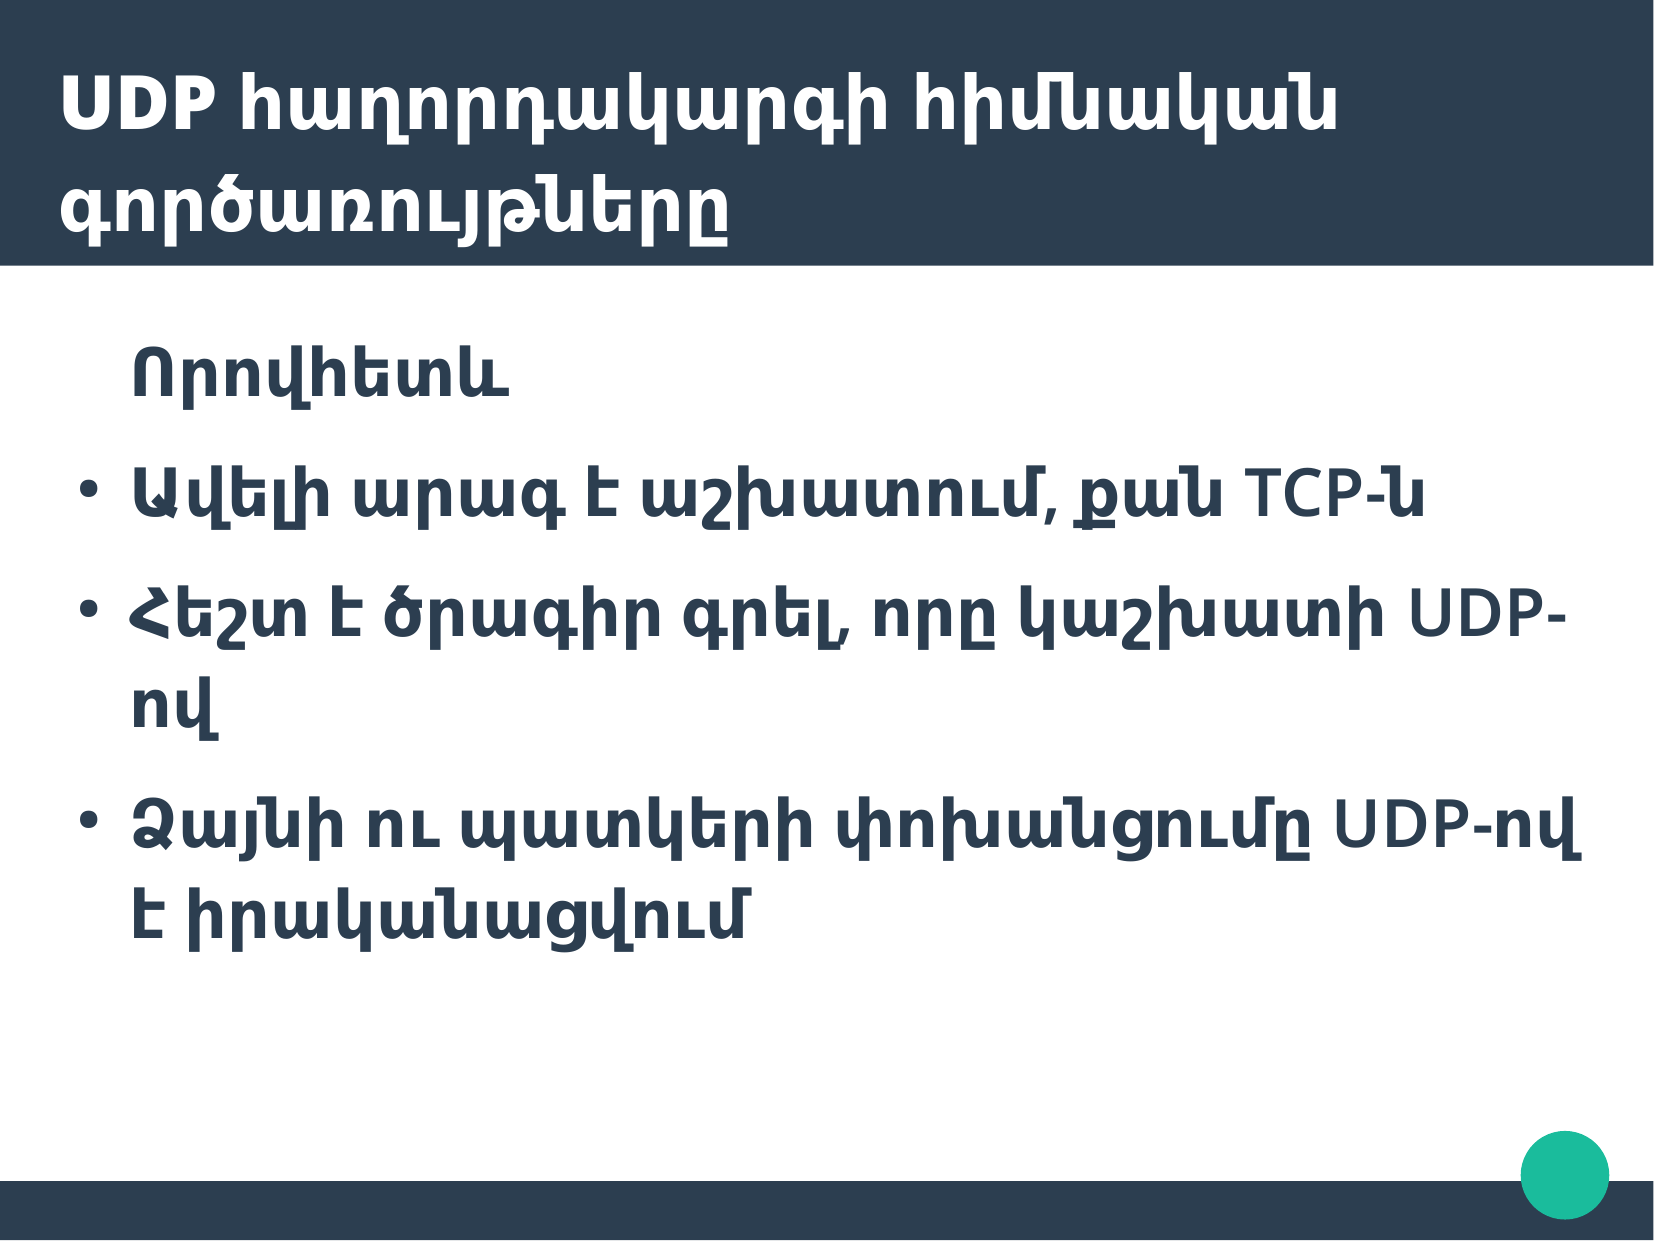

# UDP հաղորդակարգի հիմնական գործառույթները
Որովհետև
Ավելի արագ է աշխատում, քան TCP-ն
Հեշտ է ծրագիր գրել, որը կաշխատի UDP-ով
Ձայնի ու պատկերի փոխանցումը UDP-ով է իրականացվում